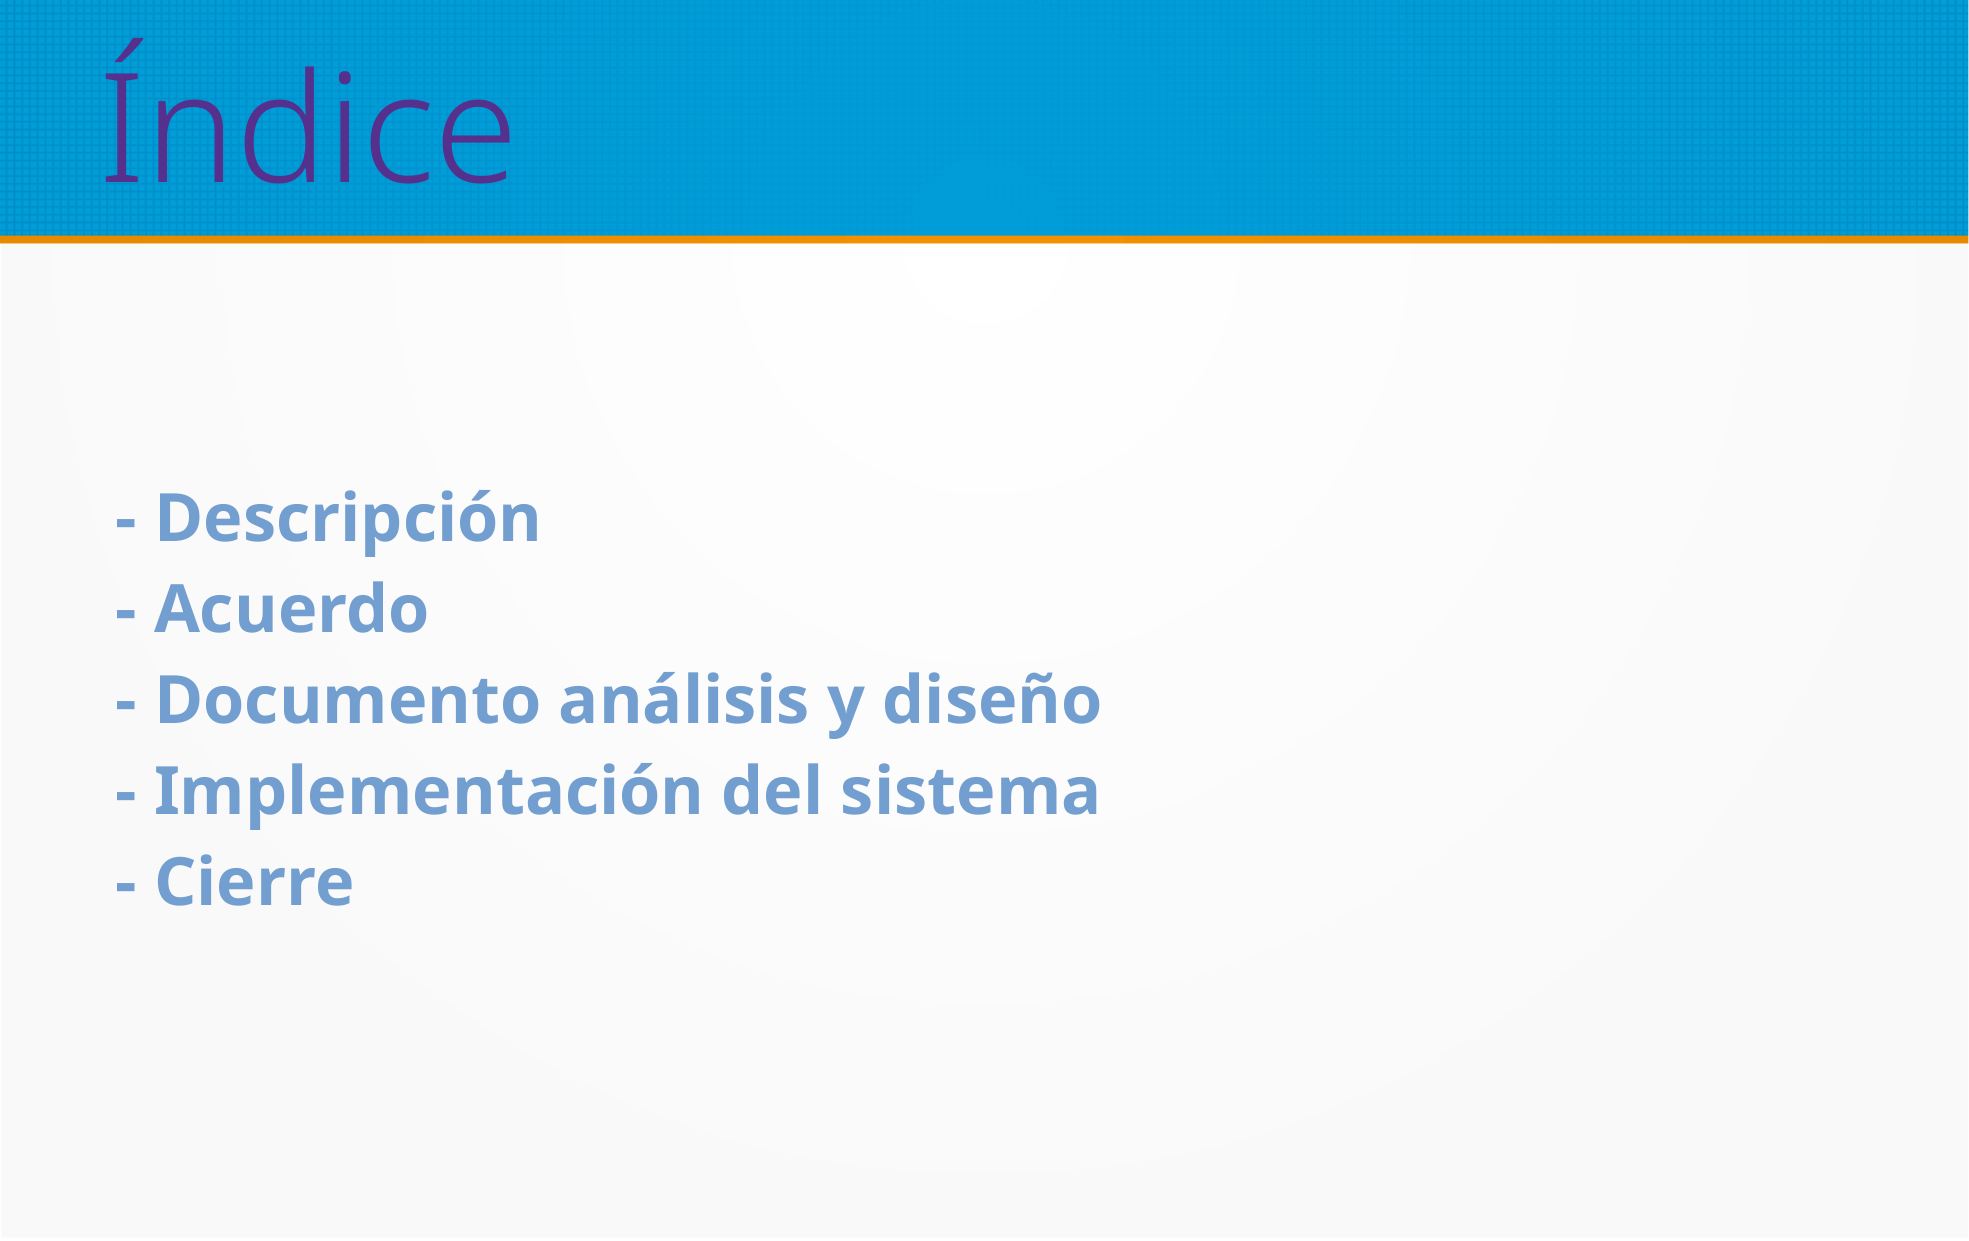

# Índice
 - Descripción
 - Acuerdo
 - Documento análisis y diseño
 - Implementación del sistema
 - Cierre